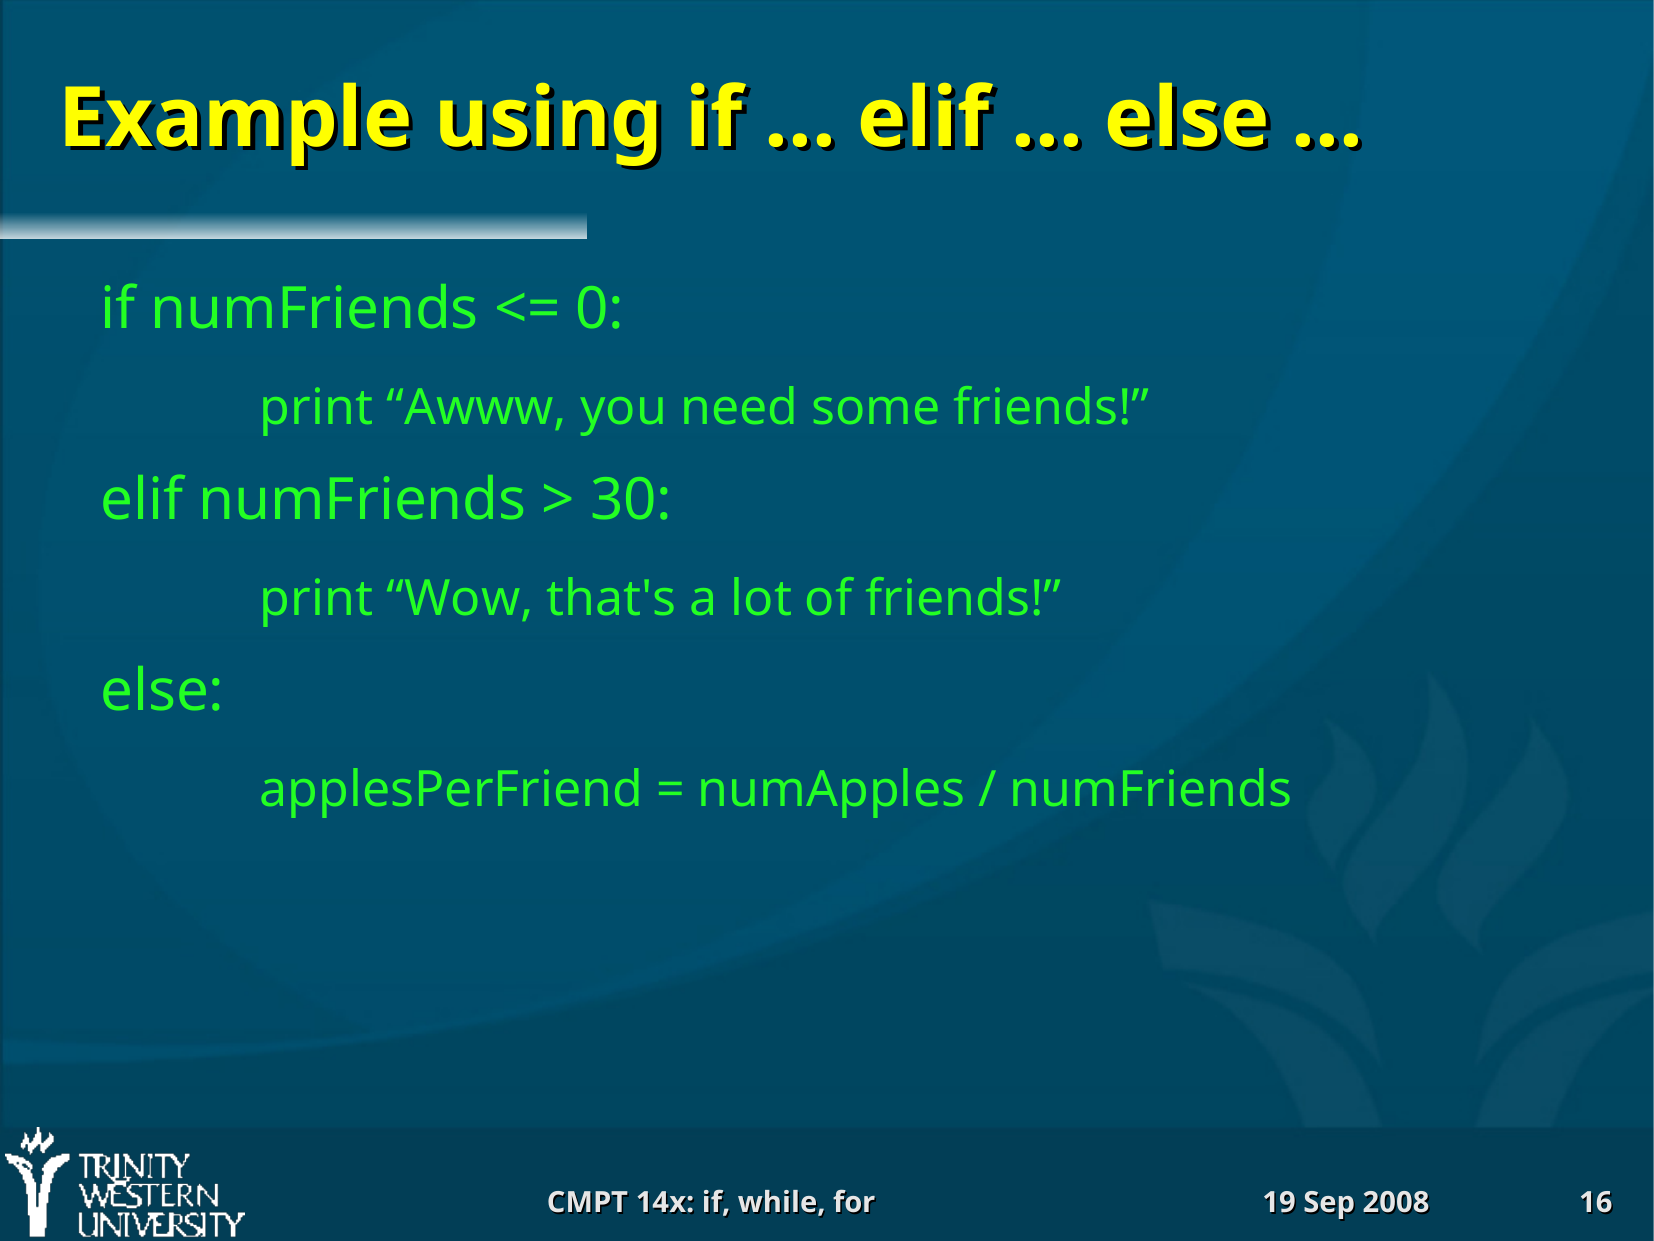

# Example using if ... elif ... else ...
if numFriends <= 0:
print “Awww, you need some friends!”
elif numFriends > 30:
print “Wow, that's a lot of friends!”
else:
applesPerFriend = numApples / numFriends
CMPT 14x: if, while, for
19 Sep 2008
16